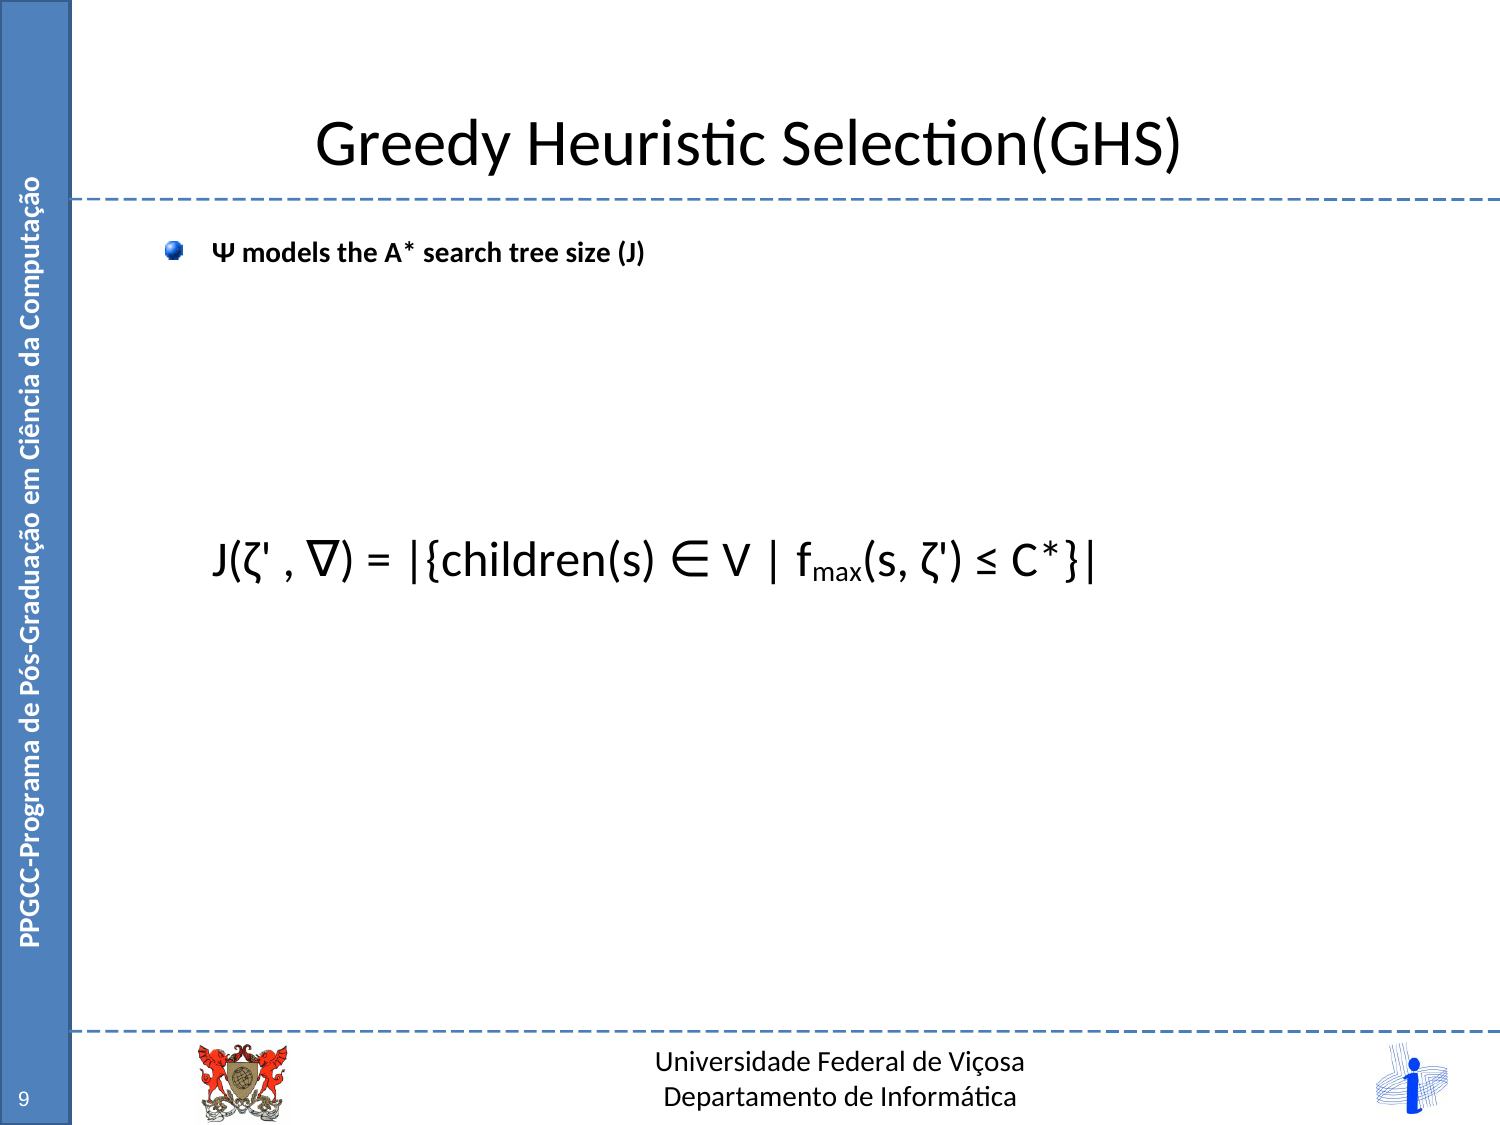

Greedy Heuristic Selection(GHS)
Ψ models the A* search tree size (J)
J(ζ' , ∇) = |{children(s) ∈ V | fmax(s, ζ') ≤ C*}|
PPGCC-Programa de Pós-Graduação em Ciência da Computação
Universidade Federal de Viçosa
Departamento de Informática
9